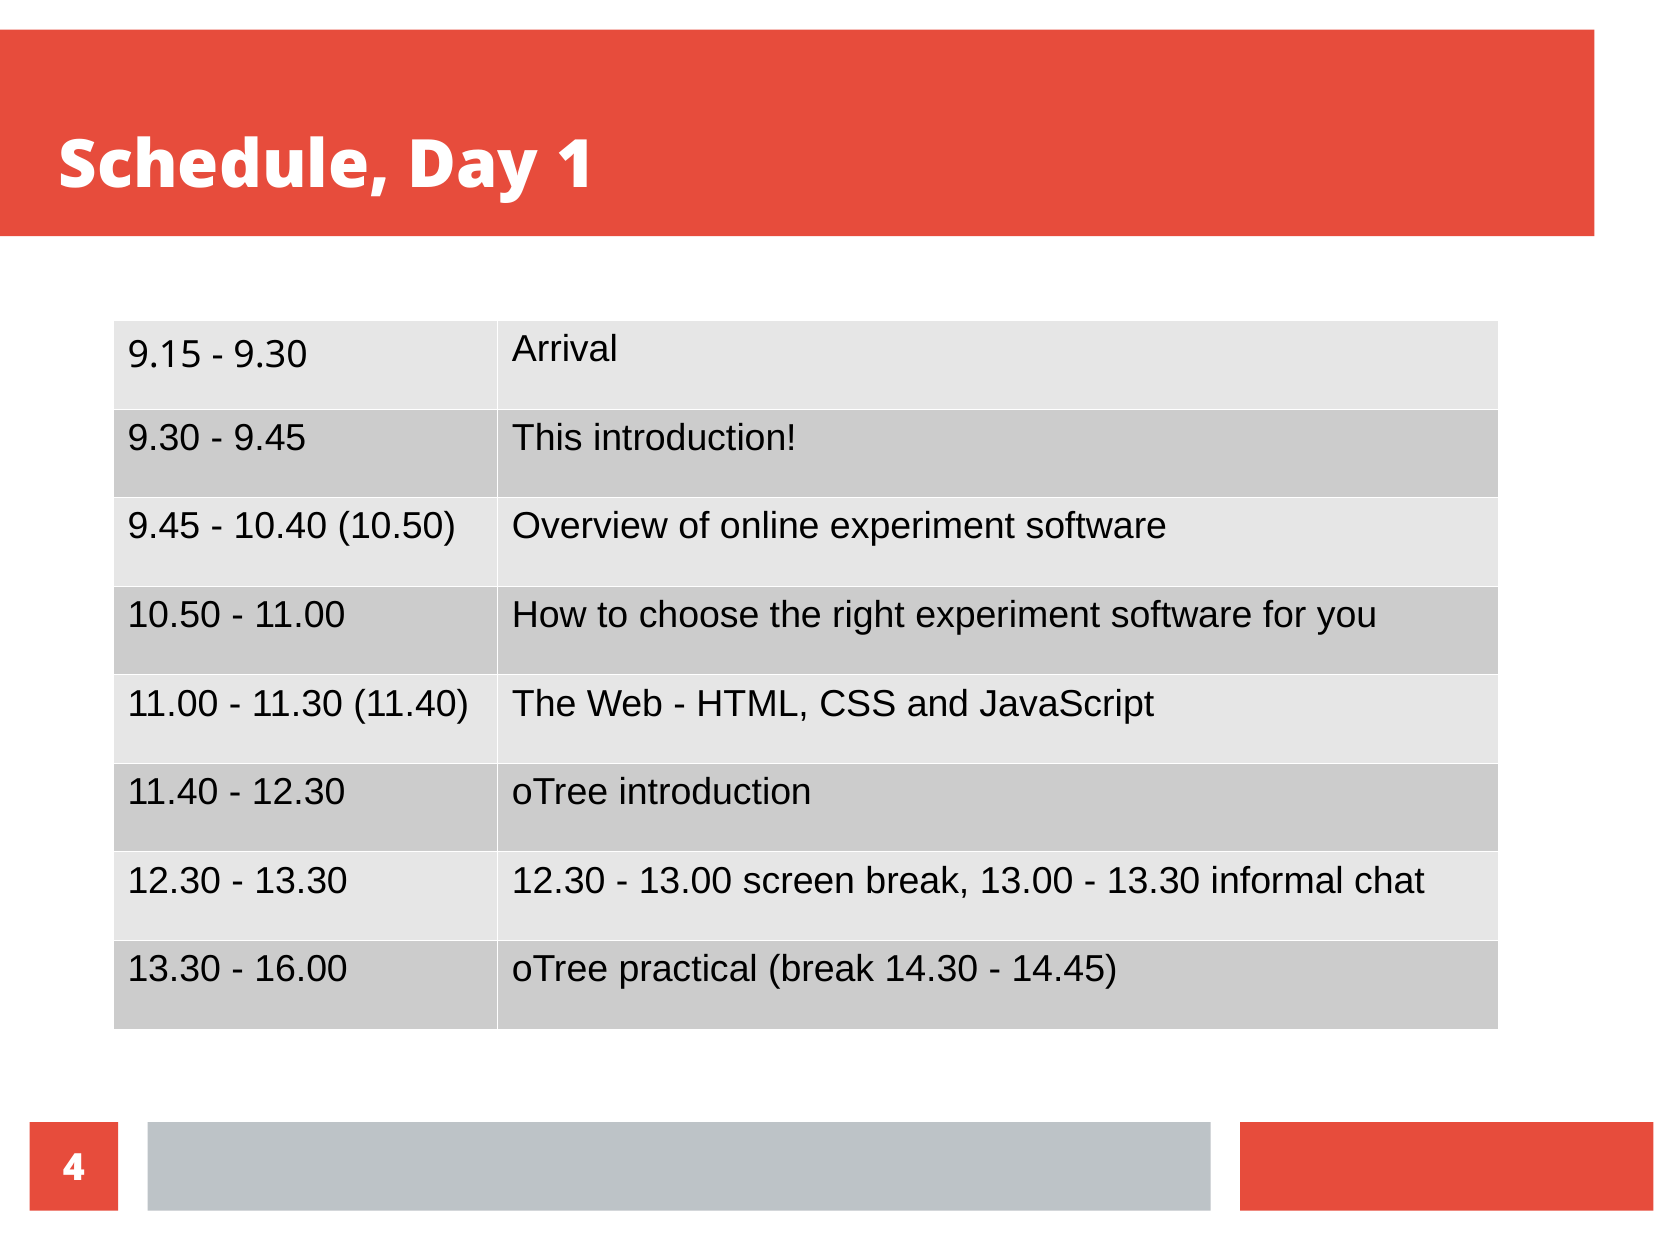

# Schedule, Day 1
| 9.15 - 9.30 | Arrival |
| --- | --- |
| 9.30 - 9.45 | This introduction! |
| 9.45 - 10.40 (10.50) | Overview of online experiment software |
| 10.50 - 11.00 | How to choose the right experiment software for you |
| 11.00 - 11.30 (11.40) | The Web - HTML, CSS and JavaScript |
| 11.40 - 12.30 | oTree introduction |
| 12.30 - 13.30 | 12.30 - 13.00 screen break, 13.00 - 13.30 informal chat |
| 13.30 - 16.00 | oTree practical (break 14.30 - 14.45) |
4